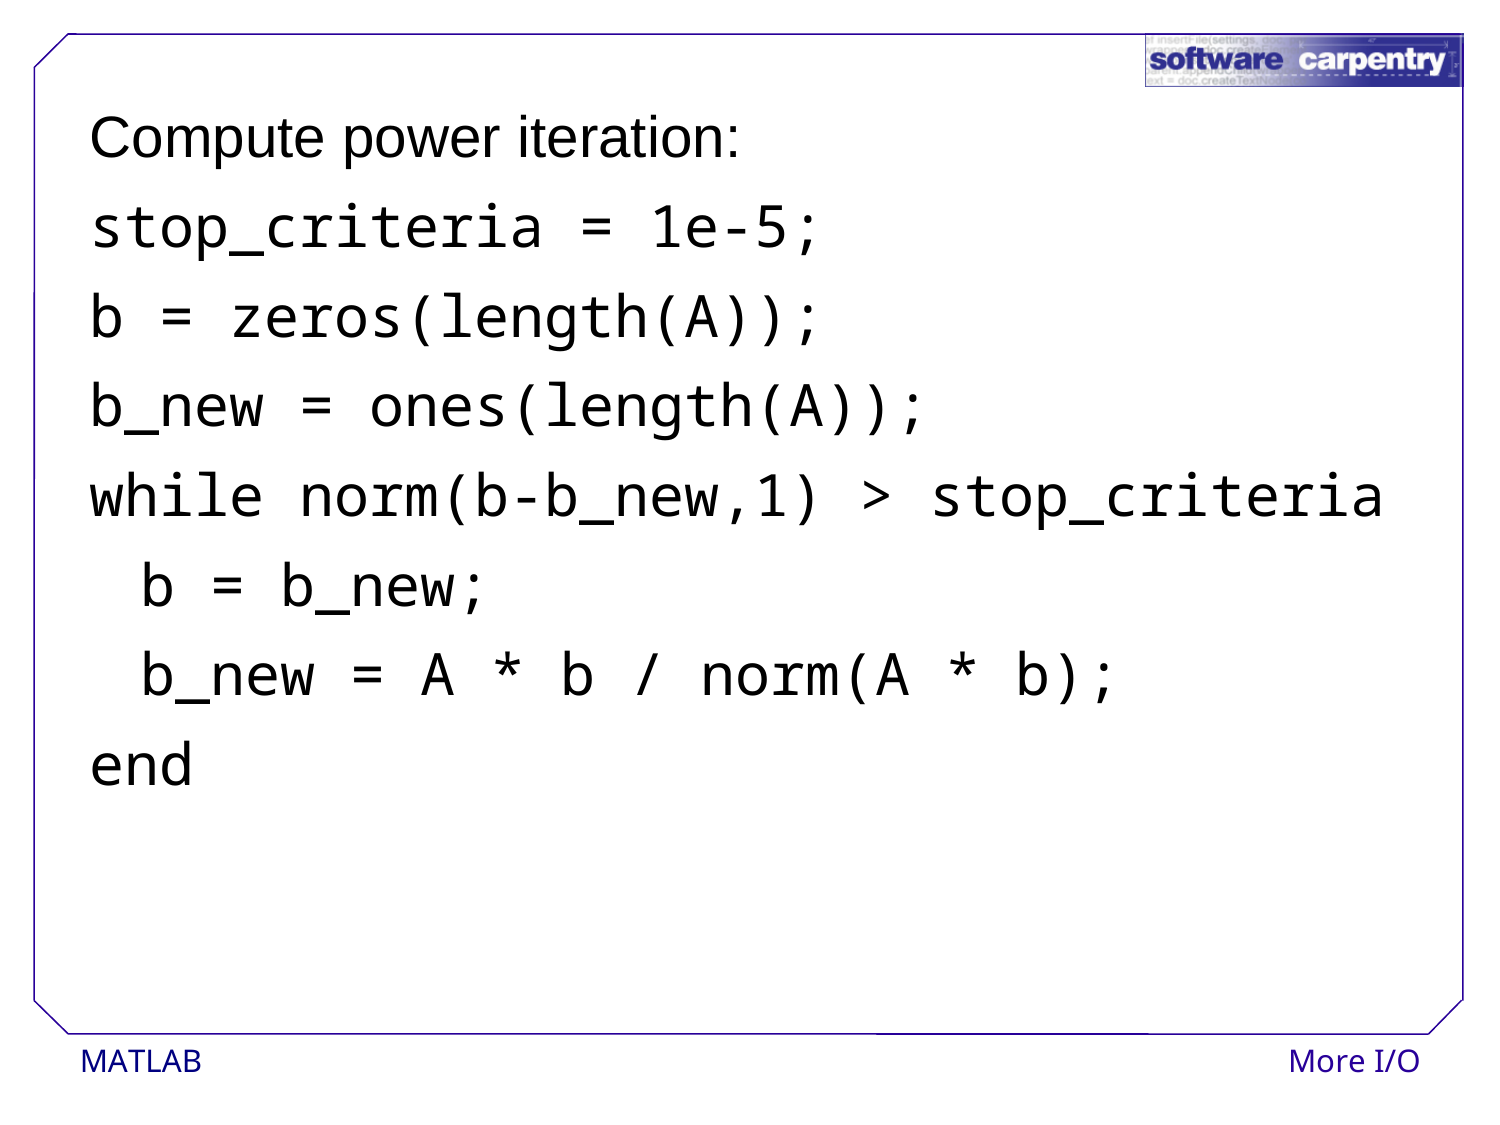

# Compute power iteration:
stop_criteria = 1e-5;
b = zeros(length(A));
b_new = ones(length(A));
while norm(b-b_new,1) > stop_criteria
	b = b_new;
	b_new = A * b / norm(A * b);
end